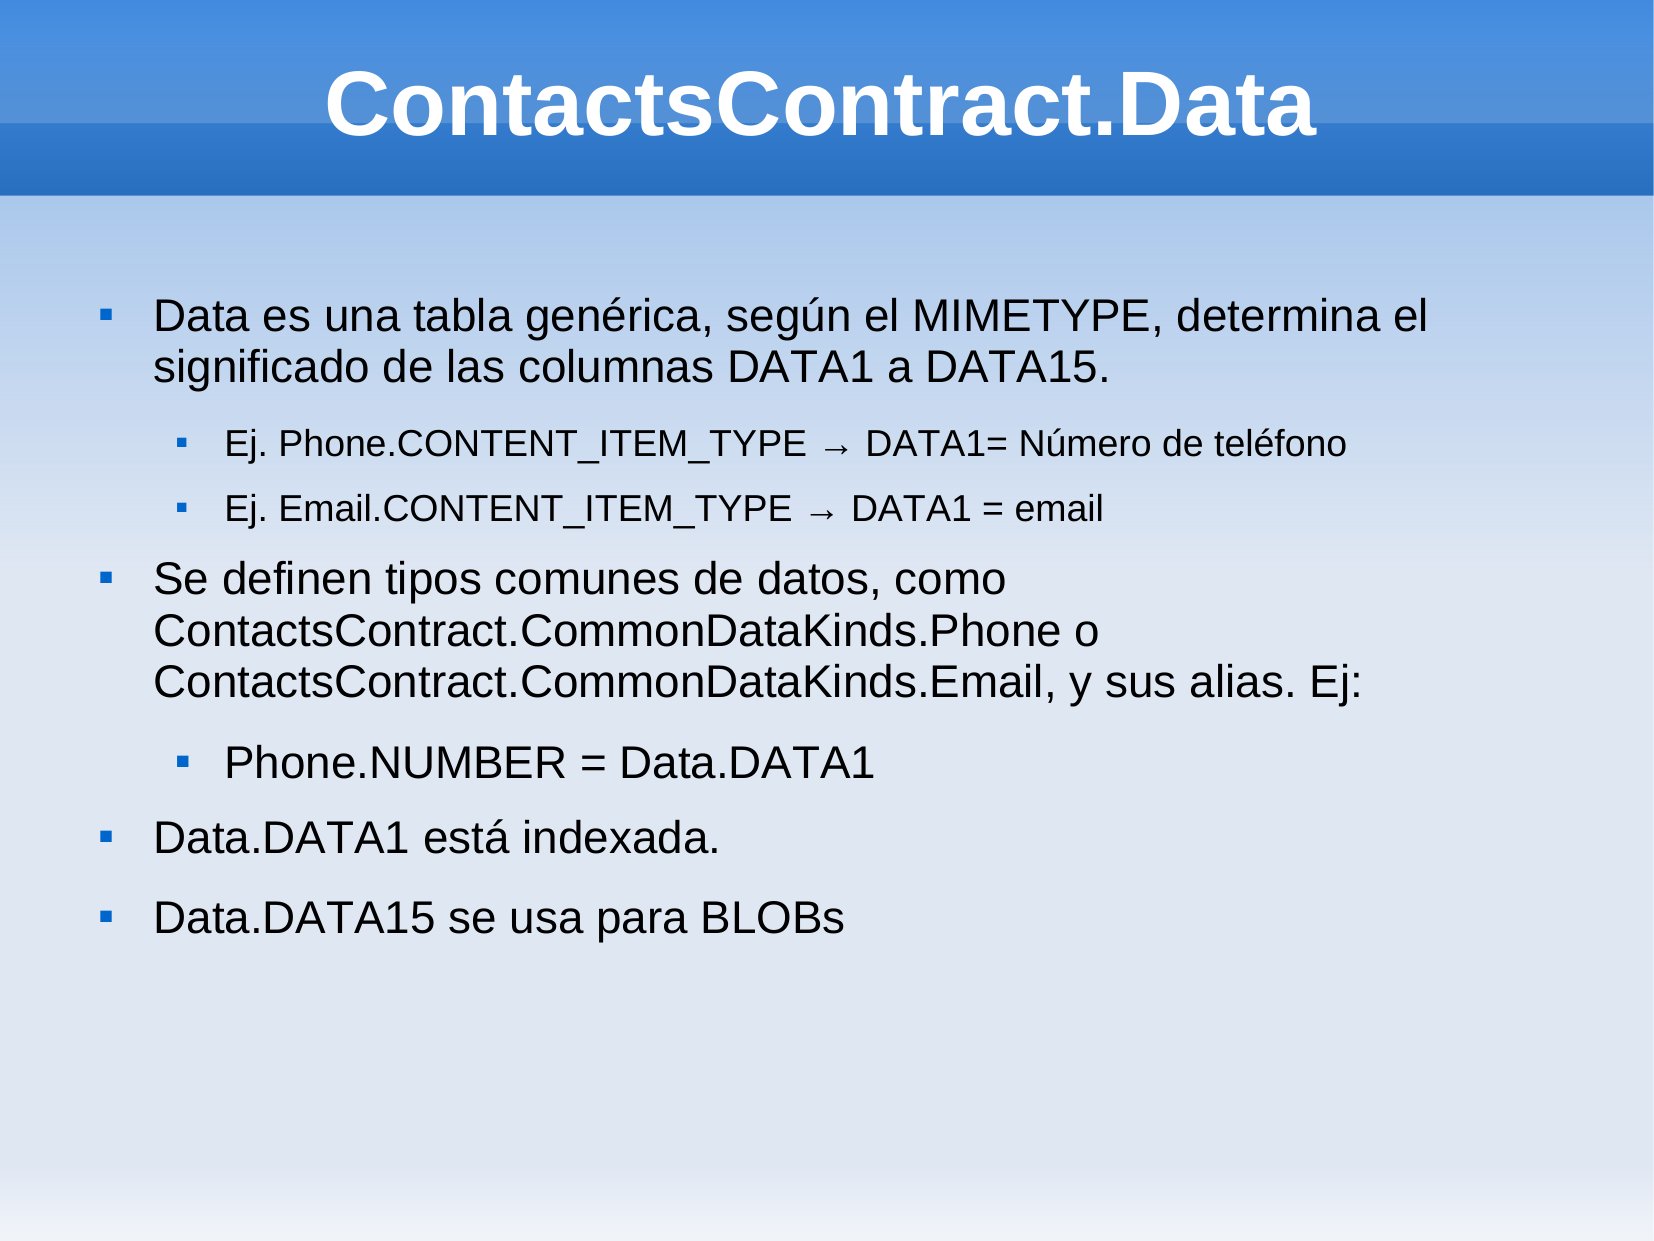

# ContactsContract.Data
Data es una tabla genérica, según el MIMETYPE, determina el significado de las columnas DATA1 a DATA15.
Ej. Phone.CONTENT_ITEM_TYPE → DATA1= Número de teléfono
Ej. Email.CONTENT_ITEM_TYPE → DATA1 = email
Se definen tipos comunes de datos, como ContactsContract.CommonDataKinds.Phone o ContactsContract.CommonDataKinds.Email, y sus alias. Ej:
Phone.NUMBER = Data.DATA1
Data.DATA1 está indexada.
Data.DATA15 se usa para BLOBs